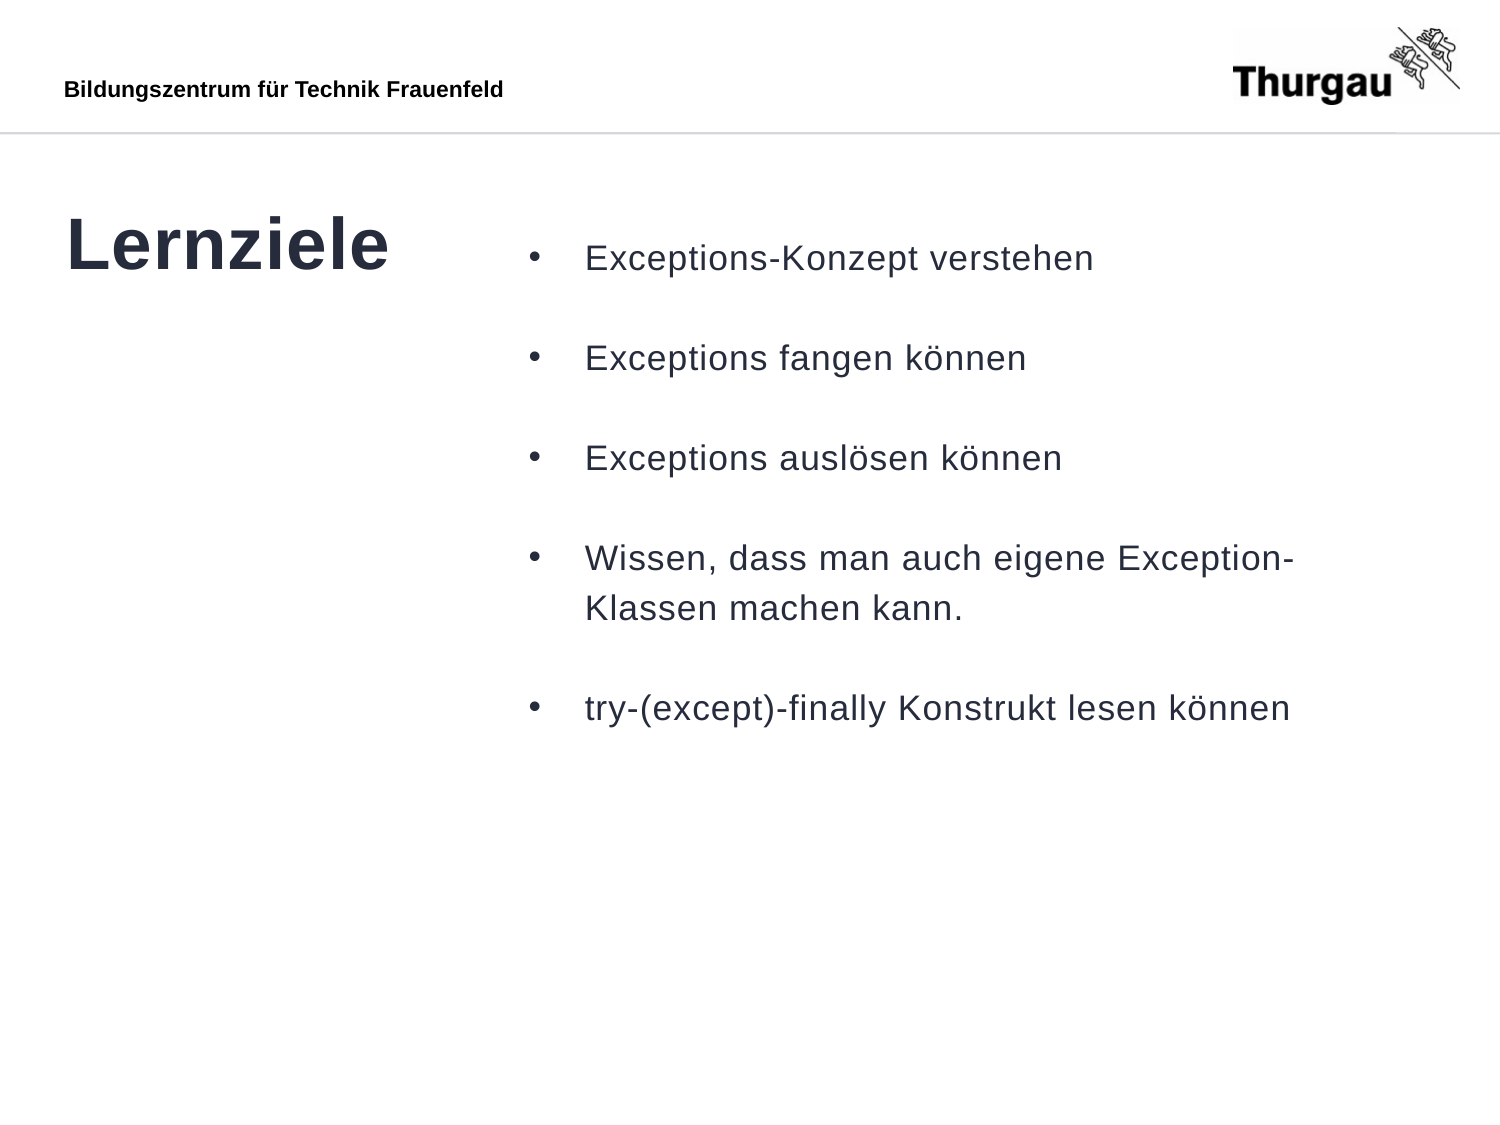

Bildungszentrum für Technik Frauenfeld
Lernziele
Exceptions-Konzept verstehen
Exceptions fangen können
Exceptions auslösen können
Wissen, dass man auch eigene Exception-Klassen machen kann.
try-(except)-finally Konstrukt lesen können